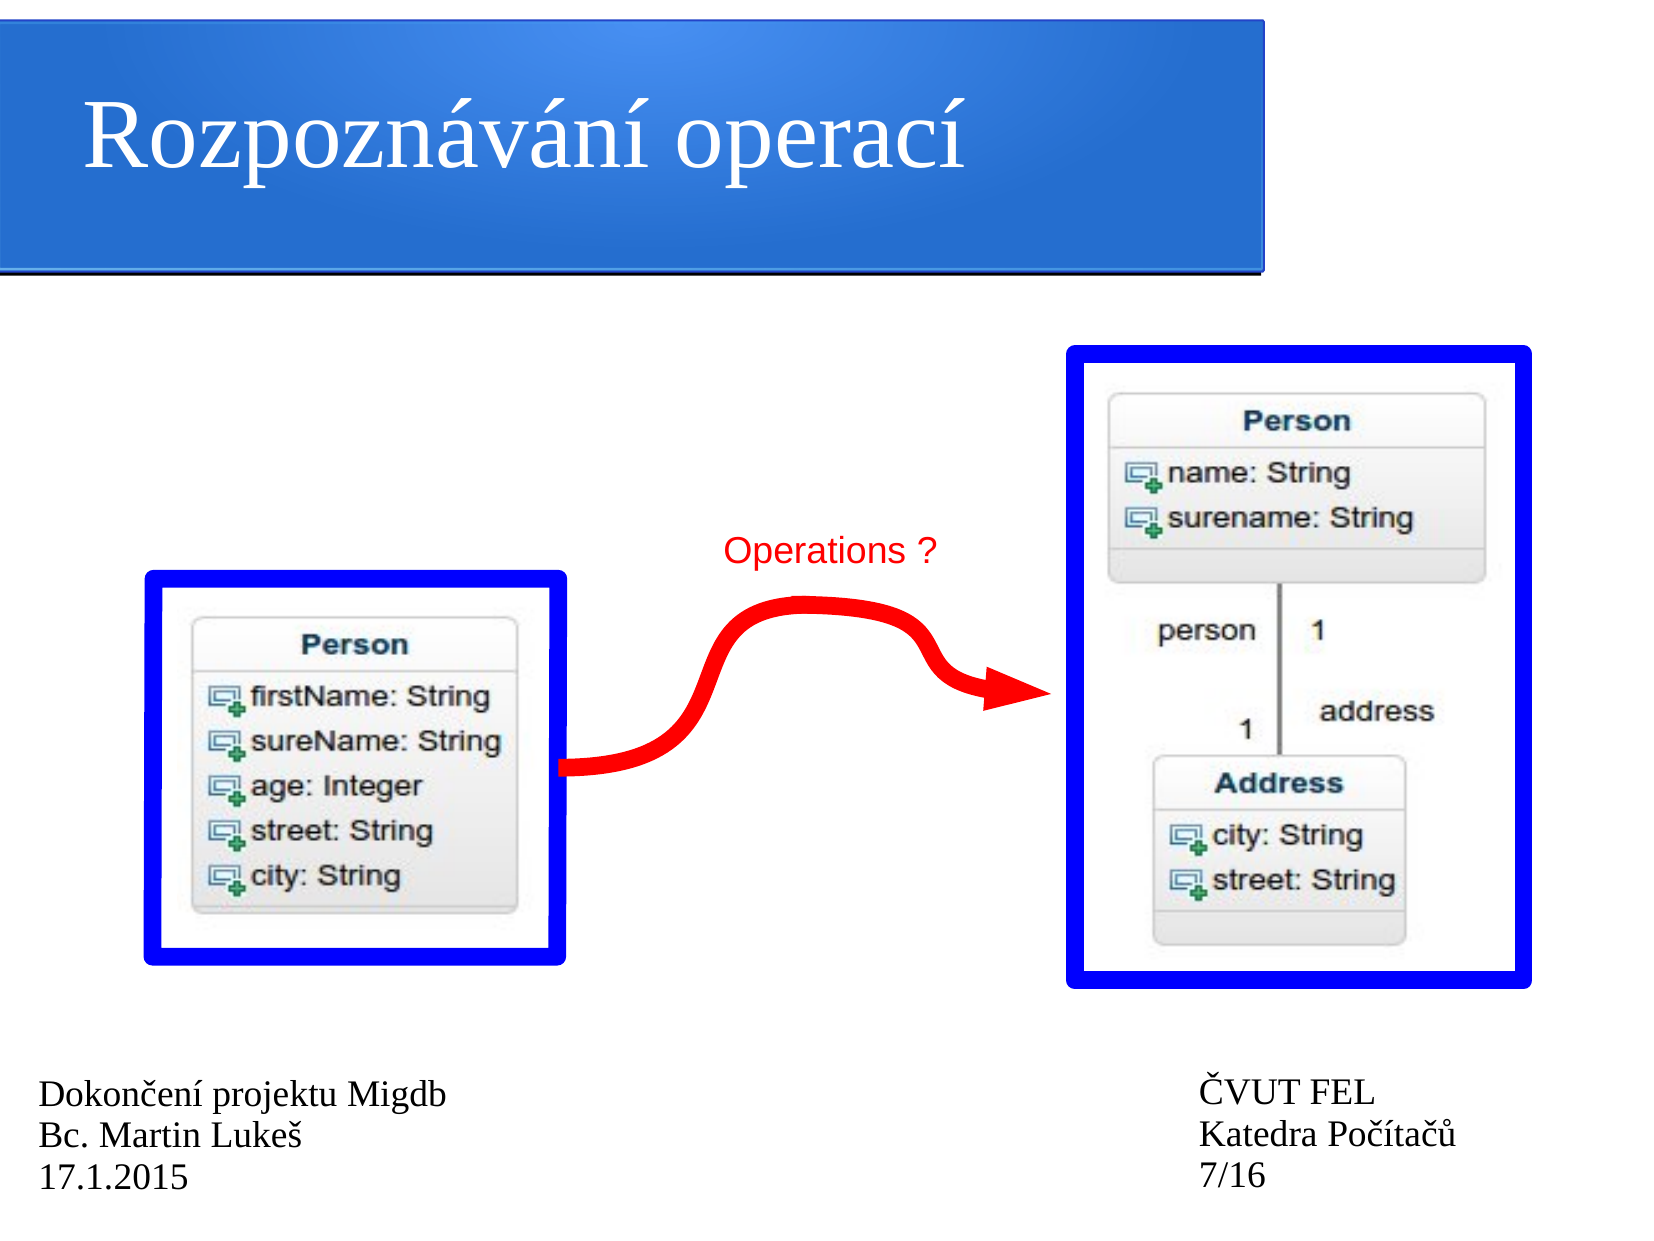

Rozpoznávání operací
Operations ?
ČVUT FEL
Katedra Počítačů
Dokončení projektu Migdb
Bc. Martin Lukeš
17.1.2015
ČVUT FEL
Katedra počítačů
ČVUT FEL
Katedra počítačů
ČVUT FEL
Katedra počítačů